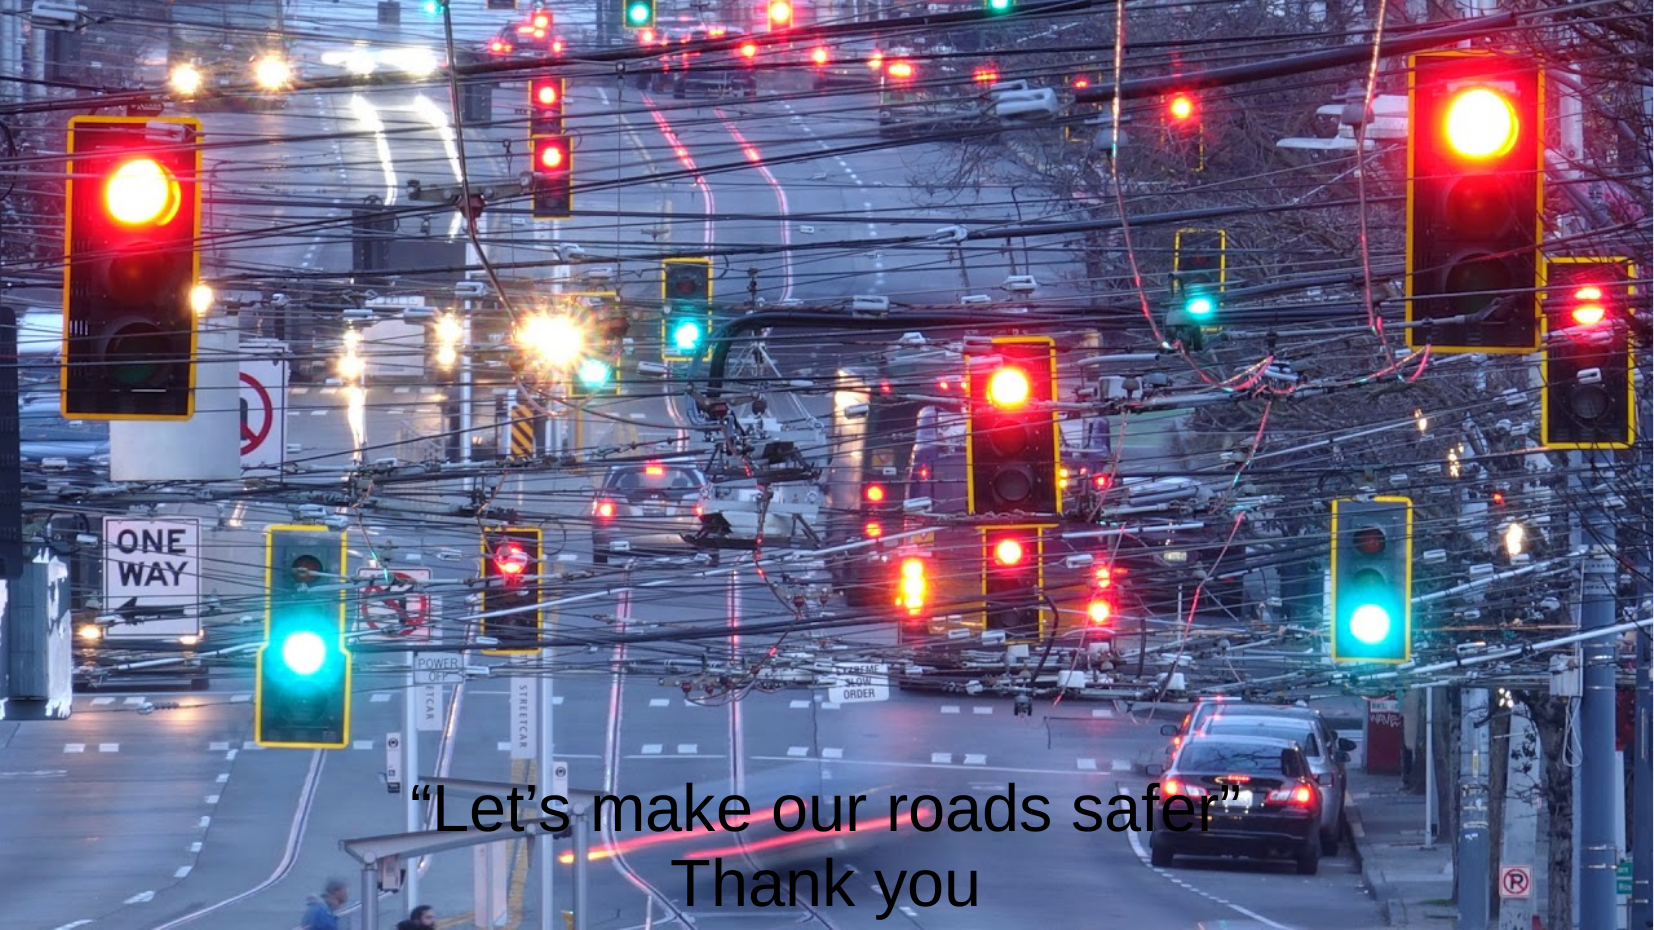

# “Let’s make our roads safer”
Thank you